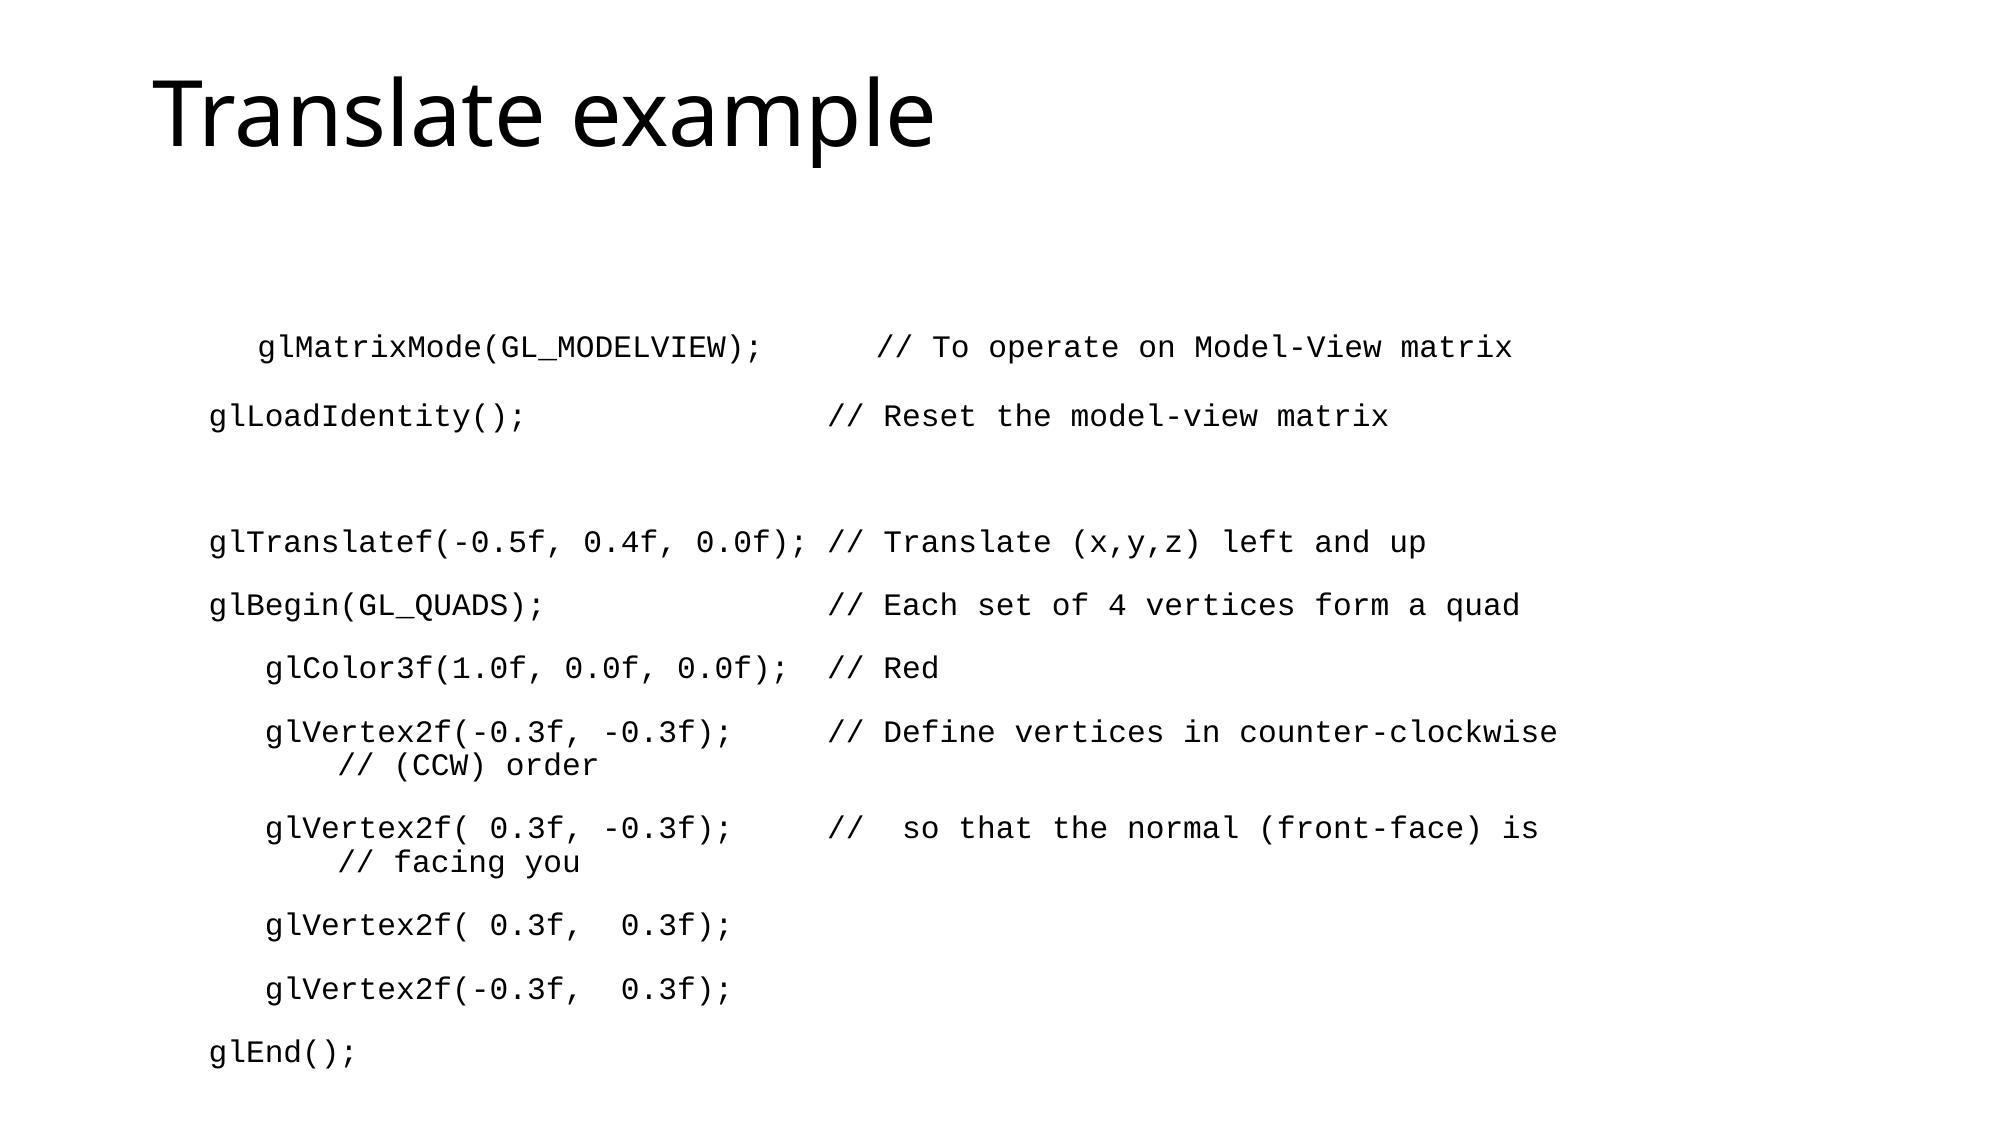

# Translate example
 glMatrixMode(GL_MODELVIEW); // To operate on Model-View matrix
 glLoadIdentity(); // Reset the model-view matrix
 glTranslatef(-0.5f, 0.4f, 0.0f); // Translate (x,y,z) left and up
 glBegin(GL_QUADS); // Each set of 4 vertices form a quad
 glColor3f(1.0f, 0.0f, 0.0f); // Red
 glVertex2f(-0.3f, -0.3f); // Define vertices in counter-clockwise 					 // (CCW) order
 glVertex2f( 0.3f, -0.3f); // so that the normal (front-face) is 					 // facing you
 glVertex2f( 0.3f, 0.3f);
 glVertex2f(-0.3f, 0.3f);
 glEnd();